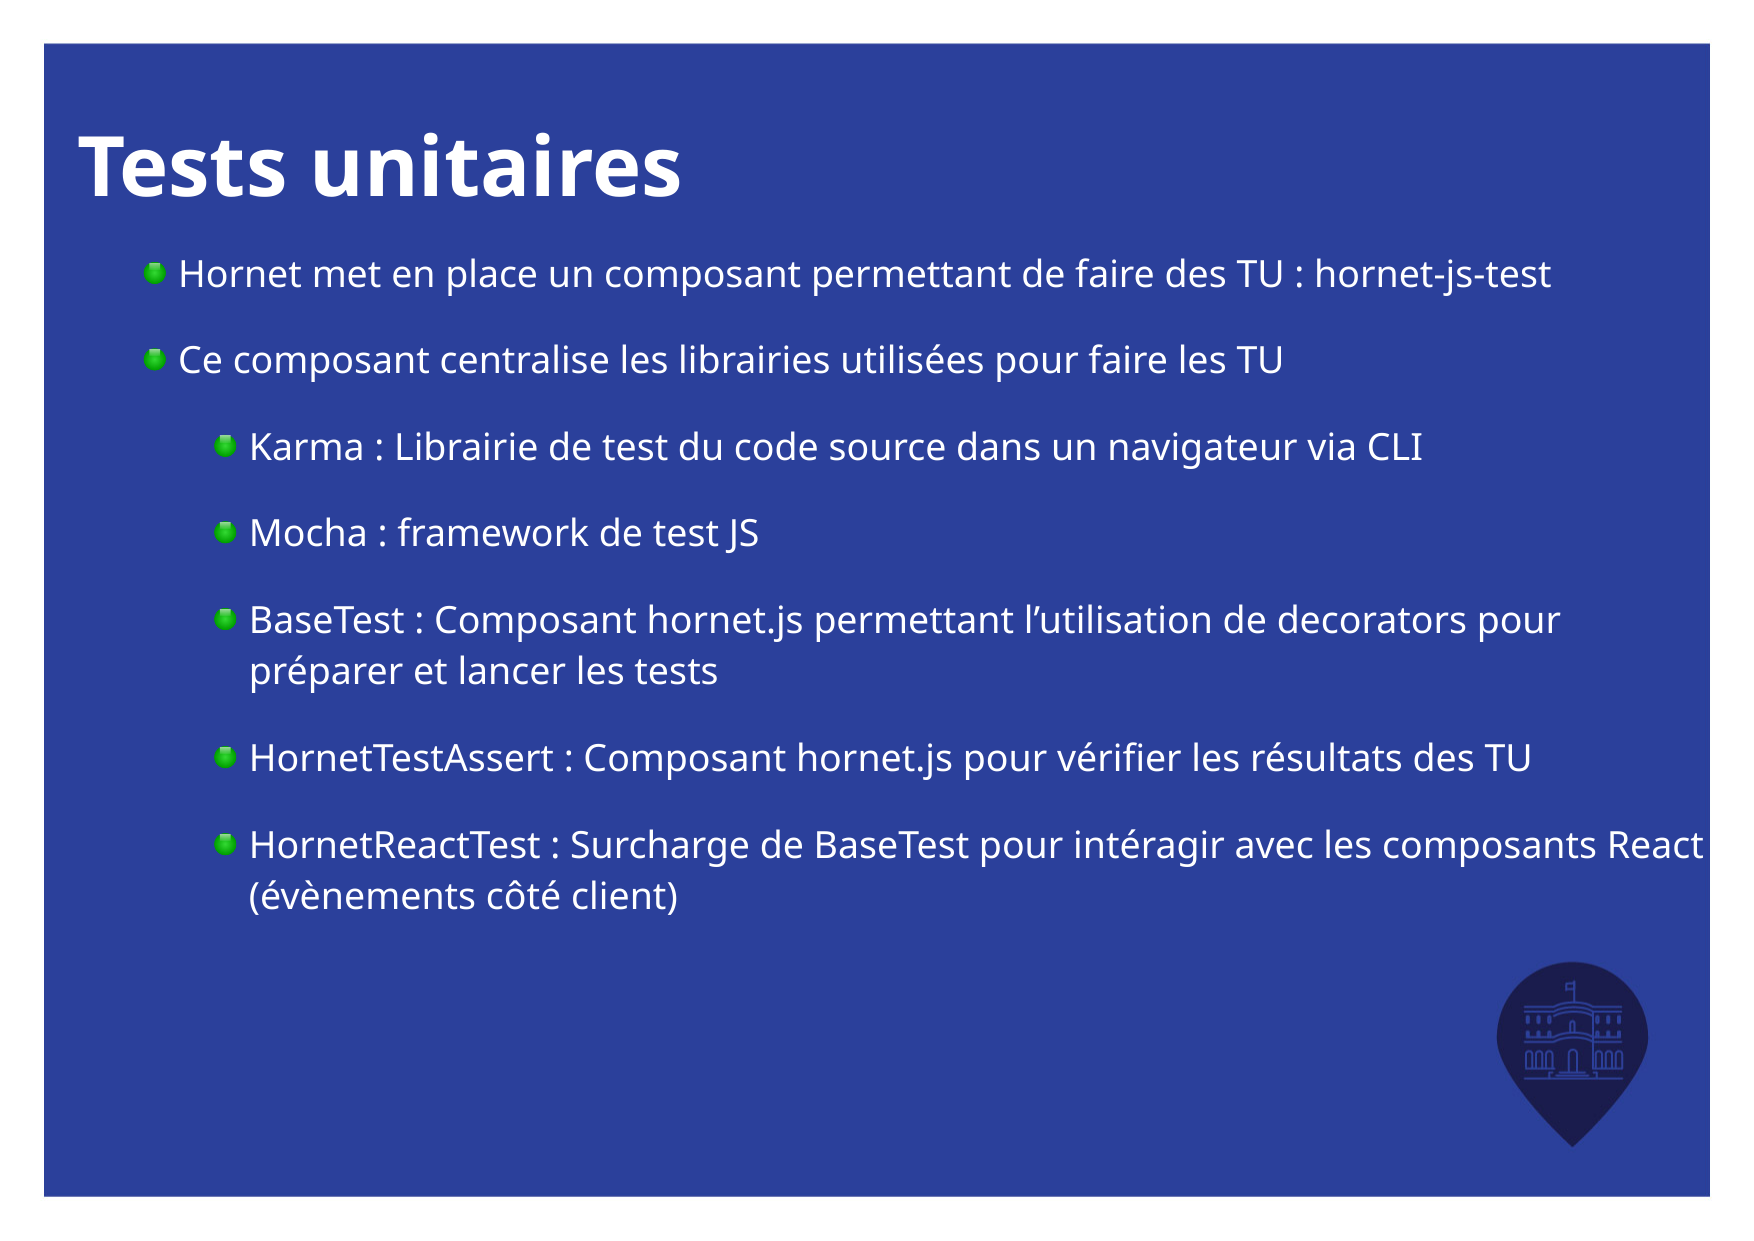

# Tests unitaires
Hornet met en place un composant permettant de faire des TU : hornet-js-test
Ce composant centralise les librairies utilisées pour faire les TU
Karma : Librairie de test du code source dans un navigateur via CLI
Mocha : framework de test JS
BaseTest : Composant hornet.js permettant l’utilisation de decorators pour préparer et lancer les tests
HornetTestAssert : Composant hornet.js pour vérifier les résultats des TU
HornetReactTest : Surcharge de BaseTest pour intéragir avec les composants React (évènements côté client)